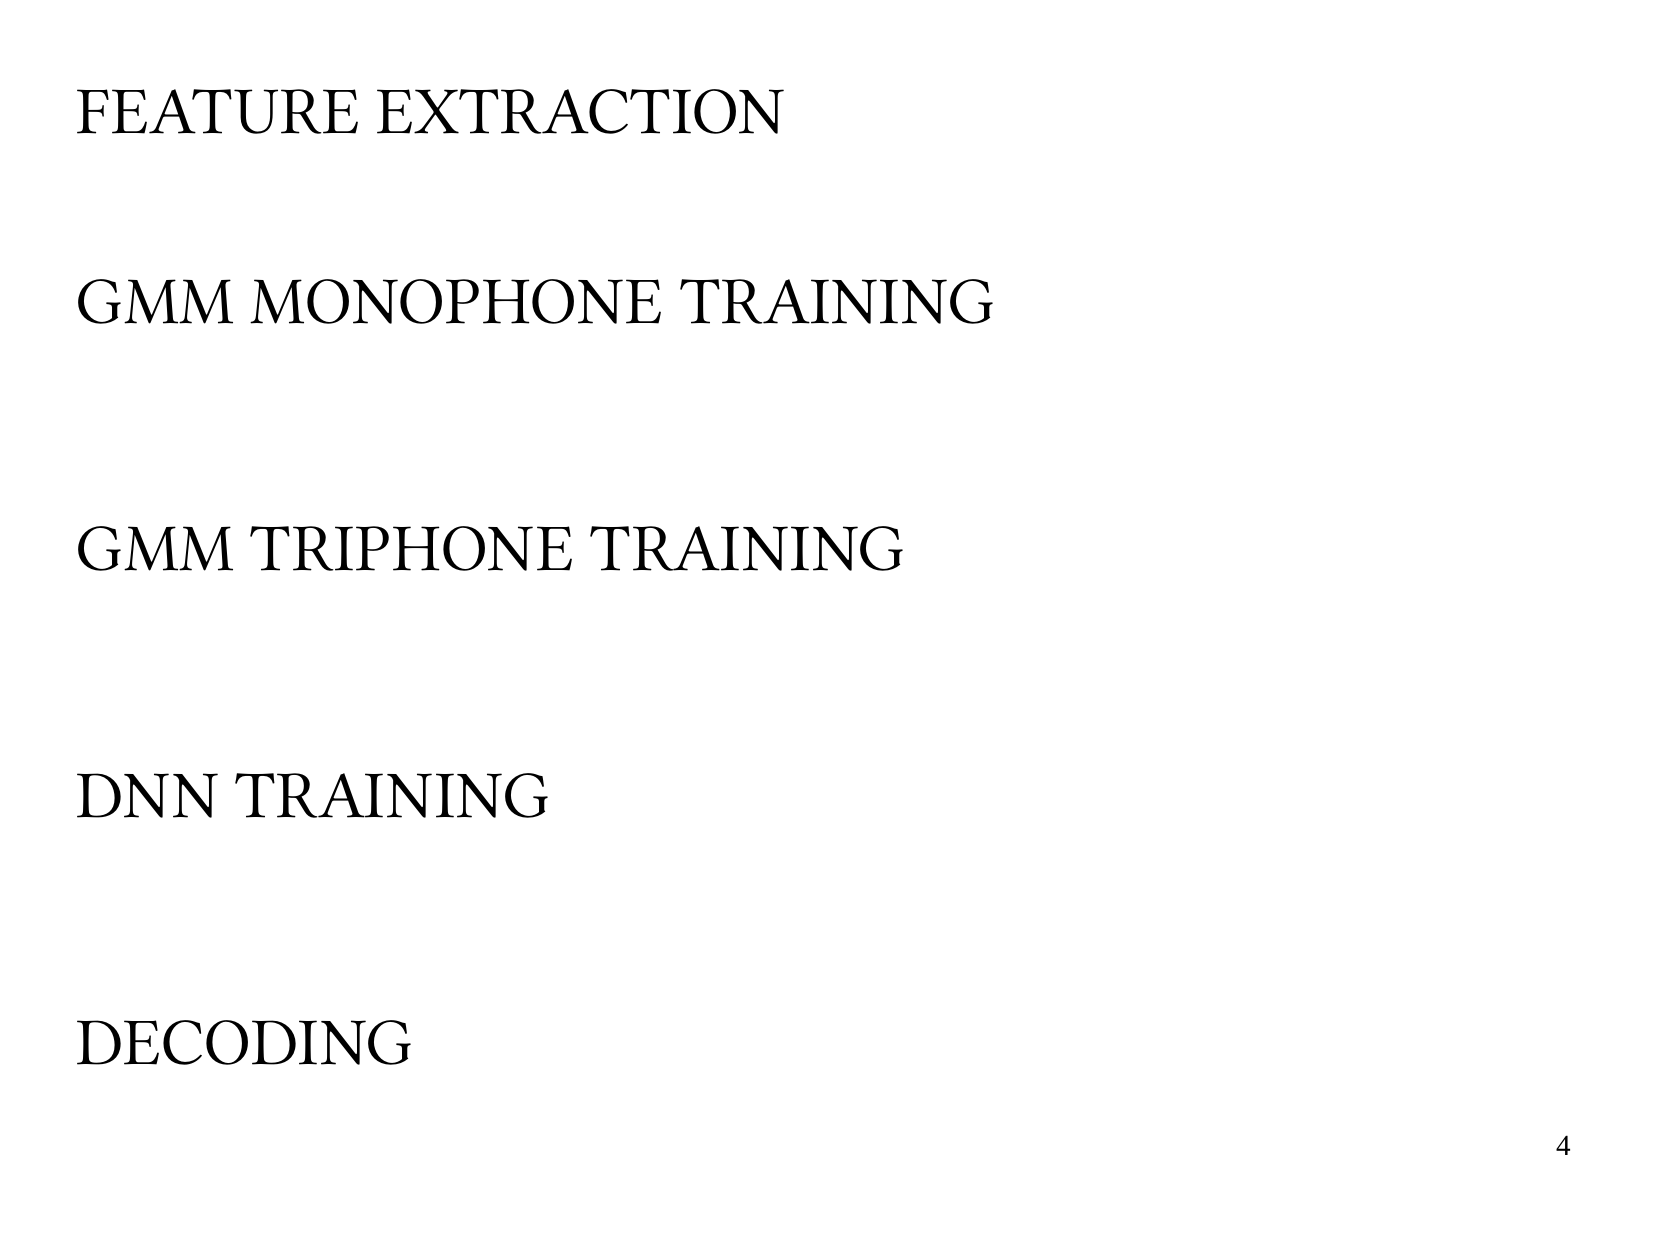

# FEATURE EXTRACTION
 GMM MONOPHONE TRAINING
 GMM TRIPHONE TRAINING
 DNN TRAINING
 DECODING
4